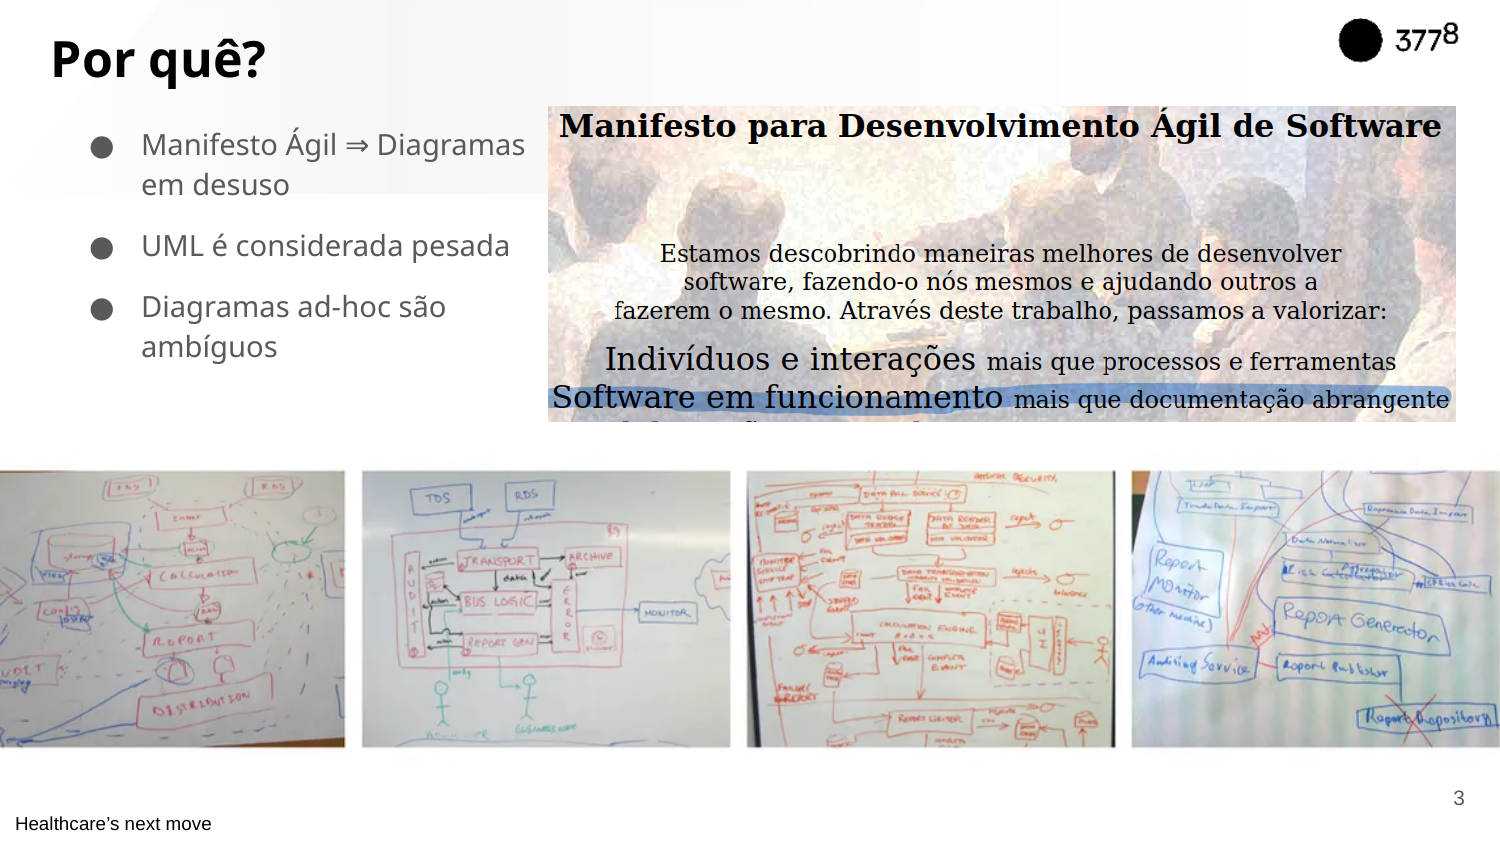

# Por quê?
Manifesto Ágil ⇒ Diagramas em desuso
UML é considerada pesada
Diagramas ad-hoc são ambíguos